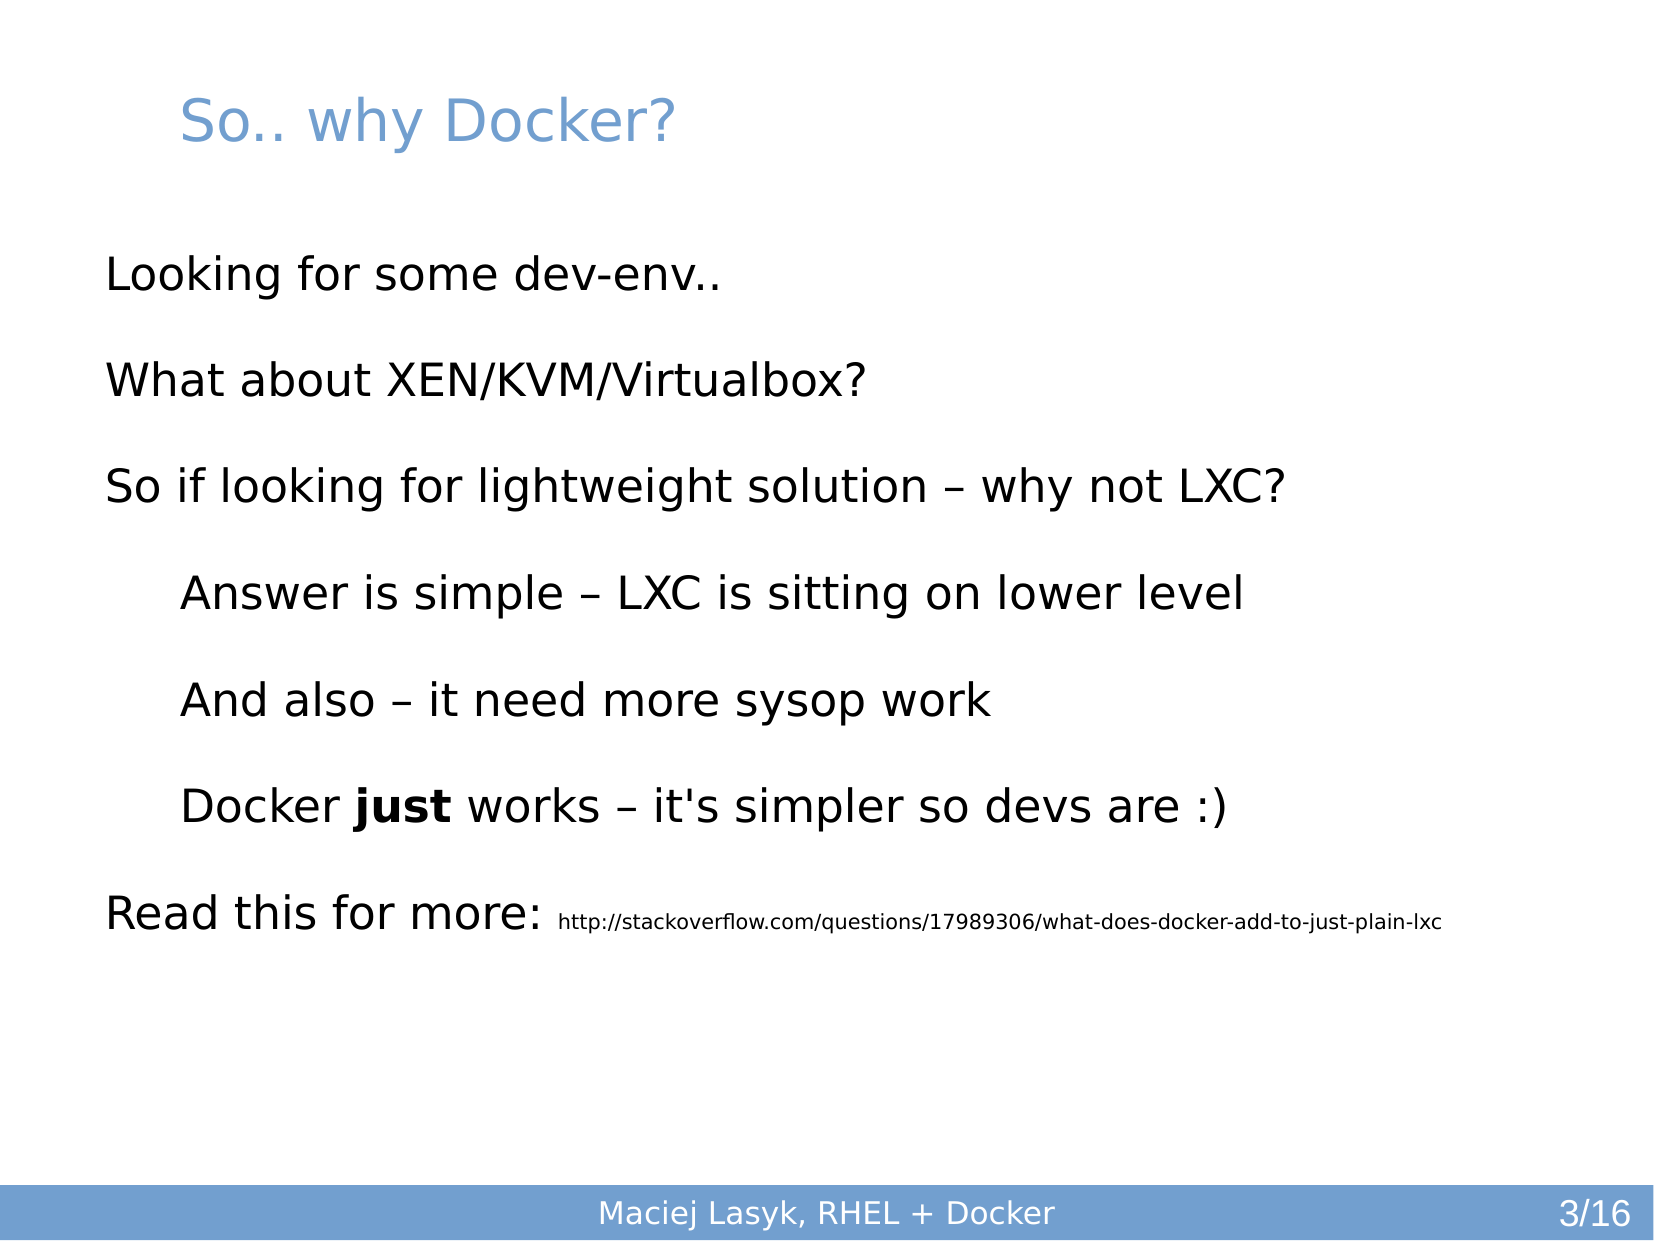

So.. why Docker?
Looking for some dev-env..
What about XEN/KVM/Virtualbox?
So if looking for lightweight solution – why not LXC?
	Answer is simple – LXC is sitting on lower level
	And also – it need more sysop work
	Docker just works – it's simpler so devs are :)
Read this for more: http://stackoverflow.com/questions/17989306/what-does-docker-add-to-just-plain-lxc
 3/16
Maciej Lasyk, RHEL + Docker